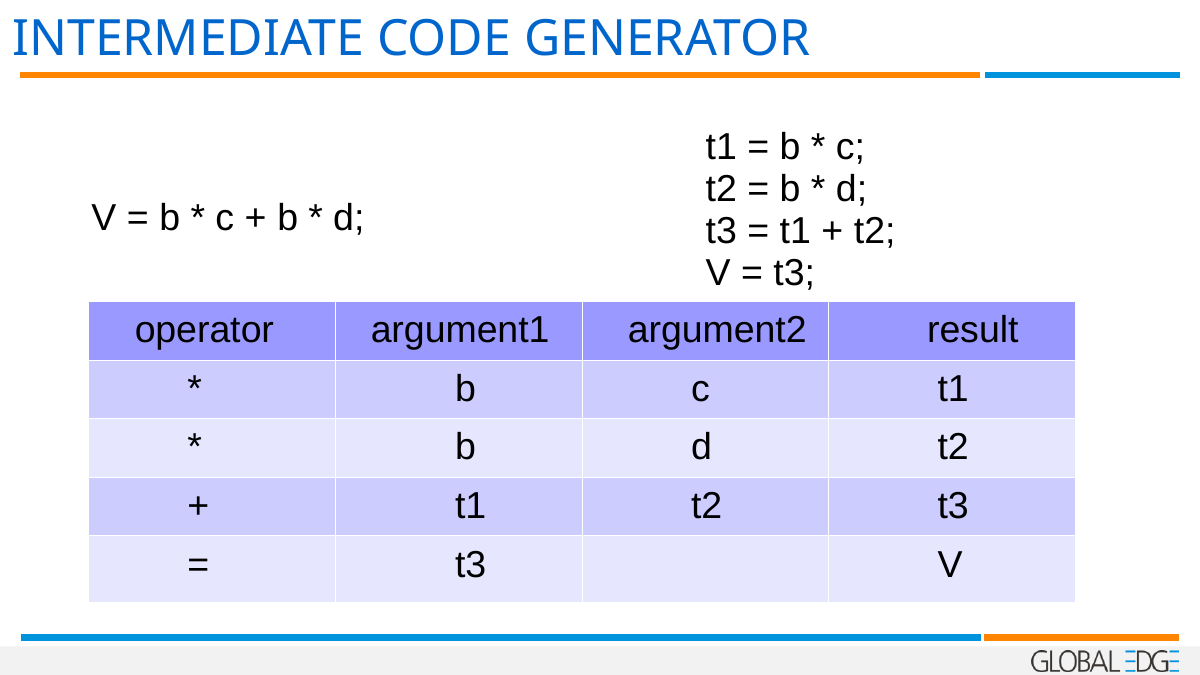

# INTERMEDIATE CODE GENERATOR
t1 = b * c;
t2 = b * d;
t3 = t1 + t2;
V = t3;
V = b * c + b * d;
| operator | argument1 | argument2 | result |
| --- | --- | --- | --- |
| \* | b | c | t1 |
| \* | b | d | t2 |
| + | t1 | t2 | t3 |
| = | t3 | | V |